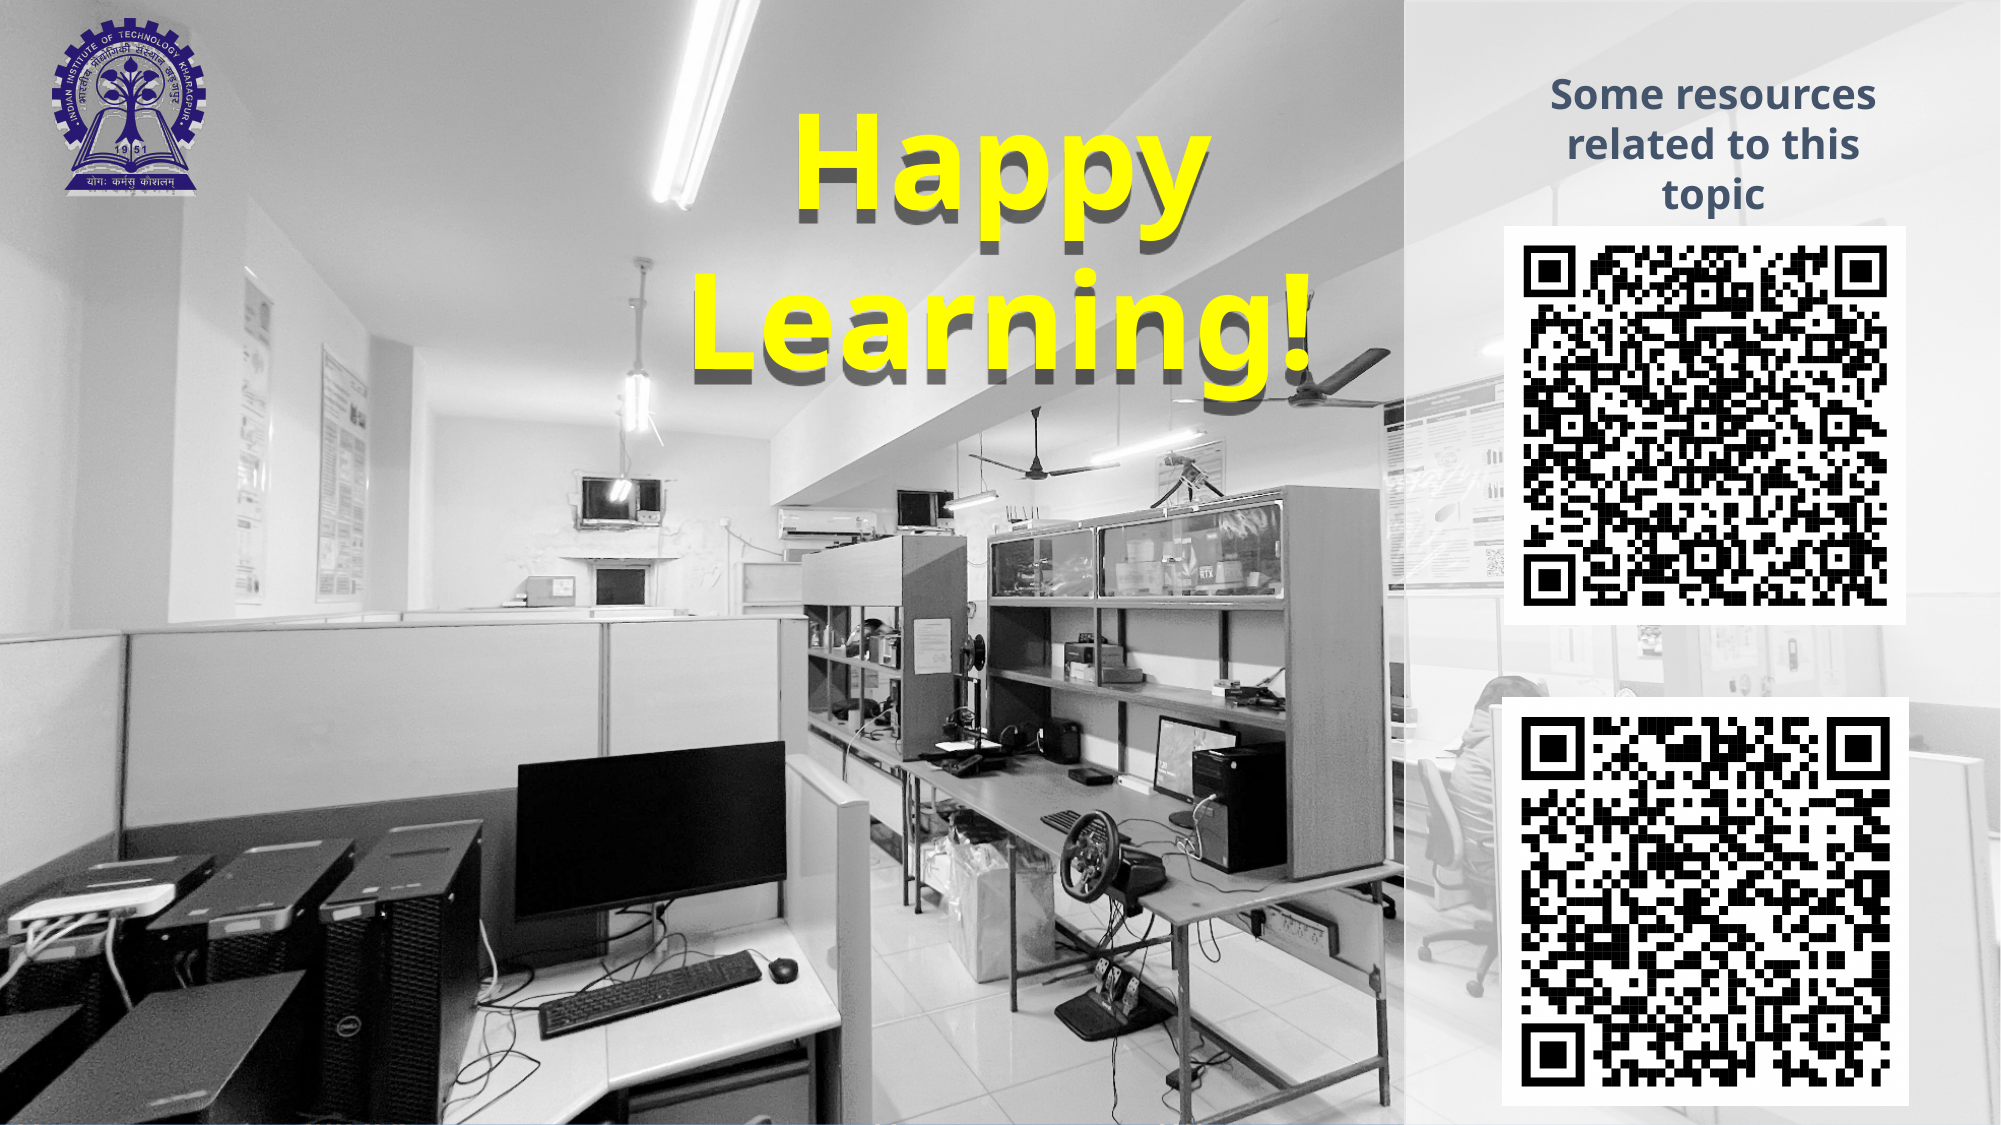

Some resources related to this topic
Happy Learning!